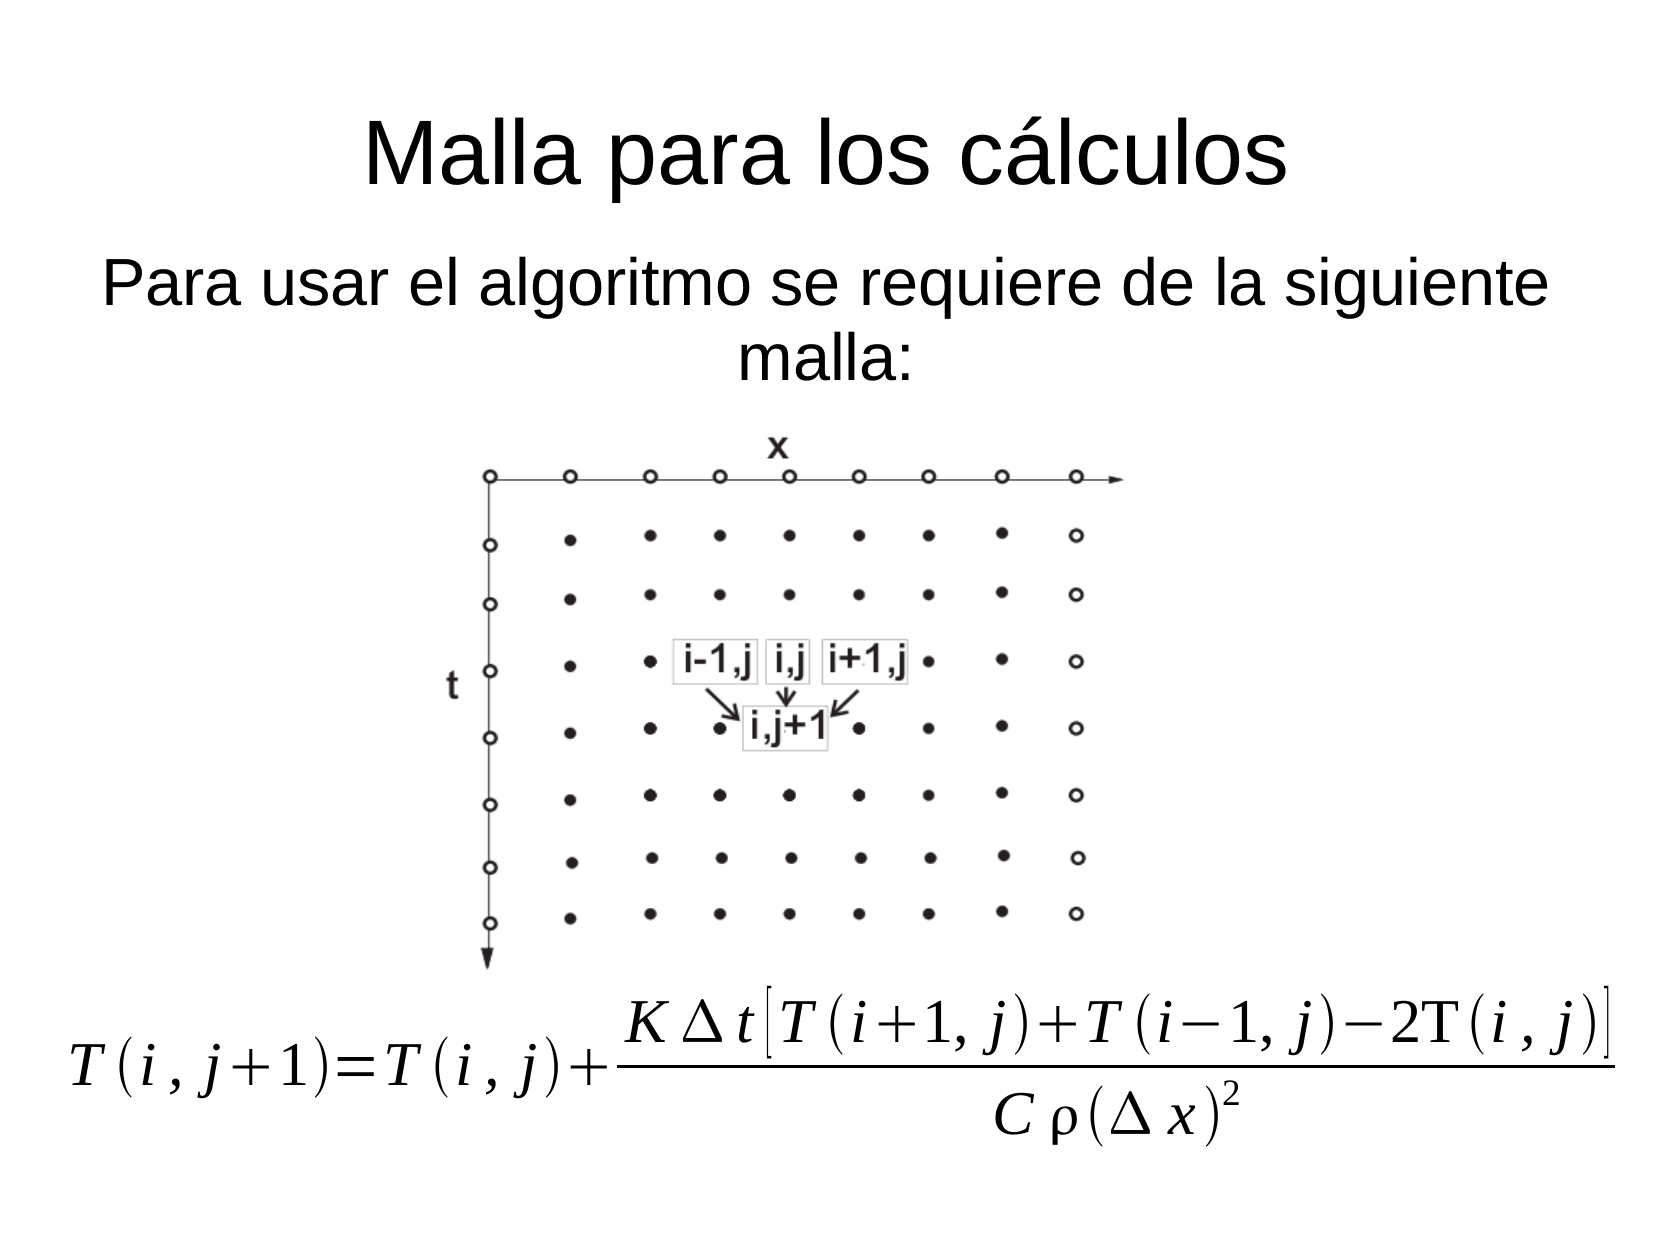

# Malla para los cálculos
Para usar el algoritmo se requiere de la siguiente malla: